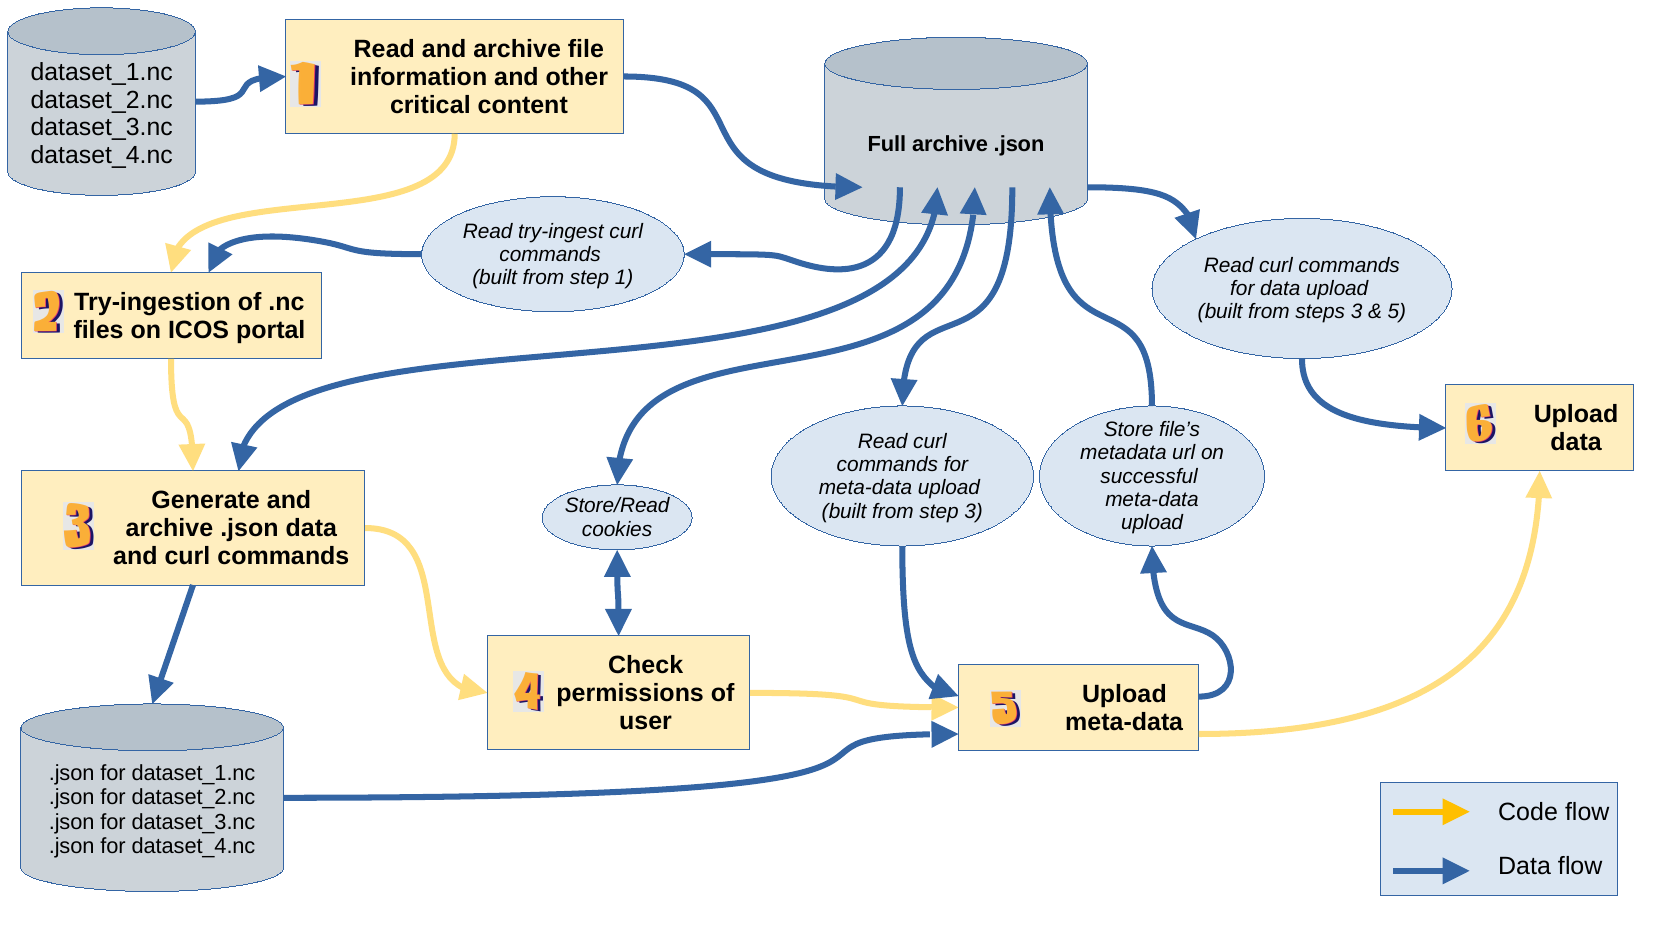

dataset_1.nc
dataset_2.nc
dataset_3.nc
dataset_4.nc
Read and archive file information and other critical content
Full archive .json
Read try-ingest curl commands
(built from step 1)
Read curl commands for data upload
(built from steps 3 & 5)
Try-ingestion of .nc files on ICOS portal
Upload
data
Read curl commands for meta-data upload
(built from step 3)
Store file’s metadata url on successful
meta-data upload
Generate and archive .json data
and curl commands
Store/Read cookies
Check permissions of user
Upload
meta-data
.json for dataset_1.nc
.json for dataset_2.nc
.json for dataset_3.nc
.json for dataset_4.nc
Code flow
Data flow